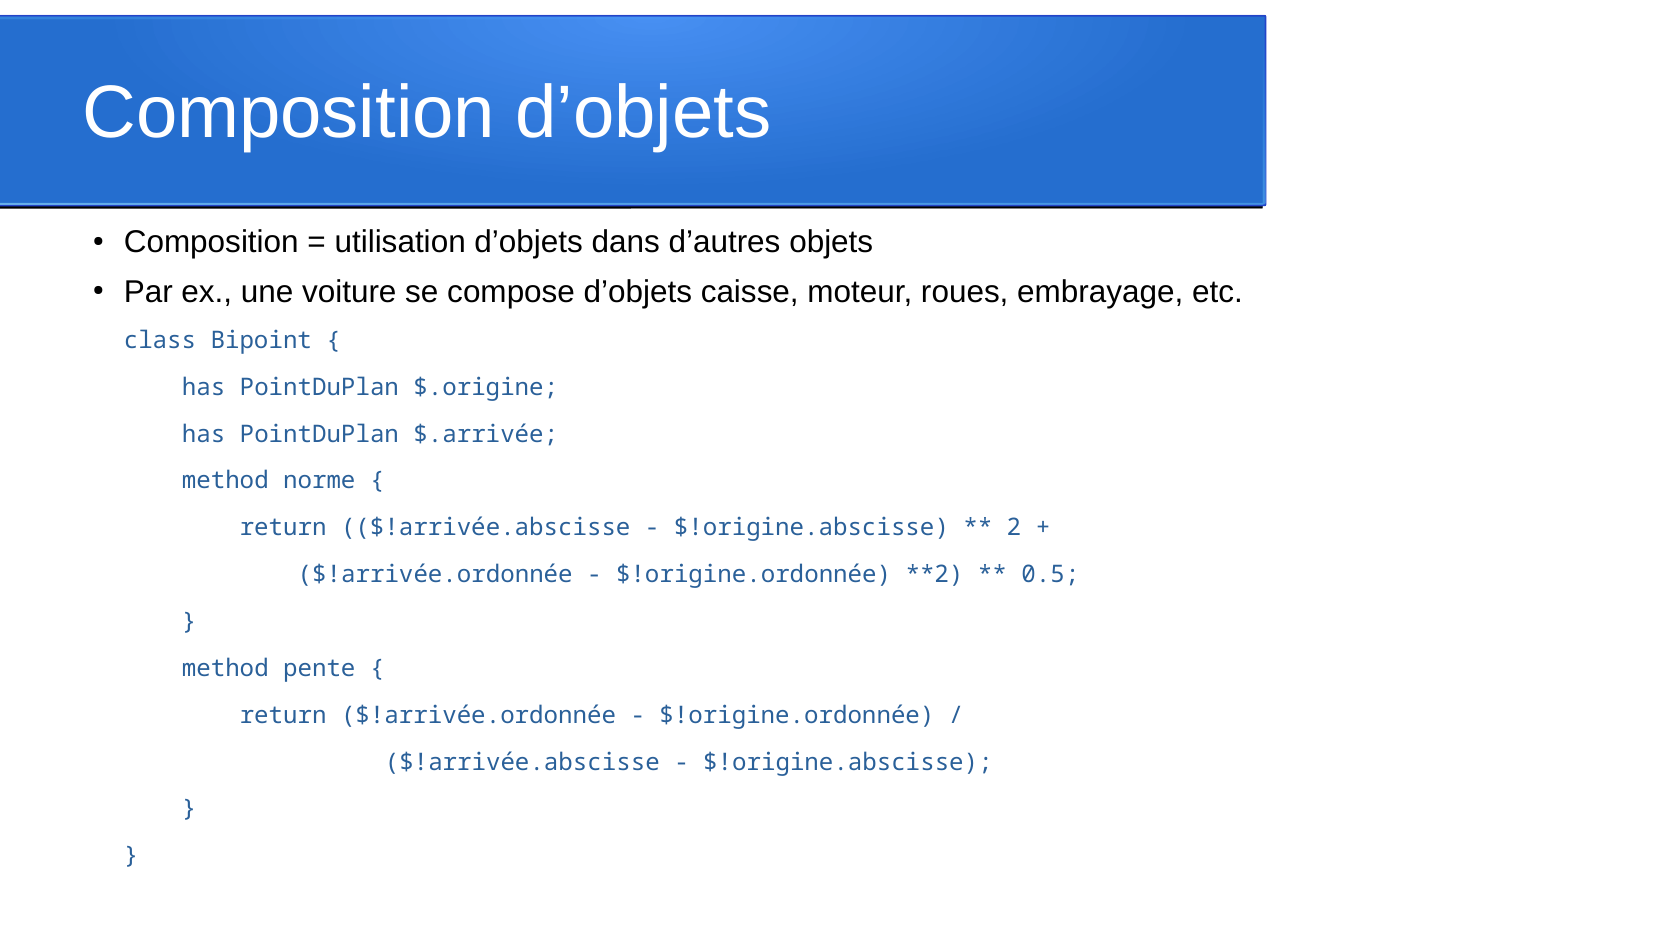

# Composition d’objets
Composition = utilisation d’objets dans d’autres objets
Par ex., une voiture se compose d’objets caisse, moteur, roues, embrayage, etc.
class Bipoint {
 has PointDuPlan $.origine;
 has PointDuPlan $.arrivée;
 method norme {
 return (($!arrivée.abscisse - $!origine.abscisse) ** 2 +
 ($!arrivée.ordonnée - $!origine.ordonnée) **2) ** 0.5;
 }
 method pente {
 return ($!arrivée.ordonnée - $!origine.ordonnée) /
 ($!arrivée.abscisse - $!origine.abscisse);
 }
}